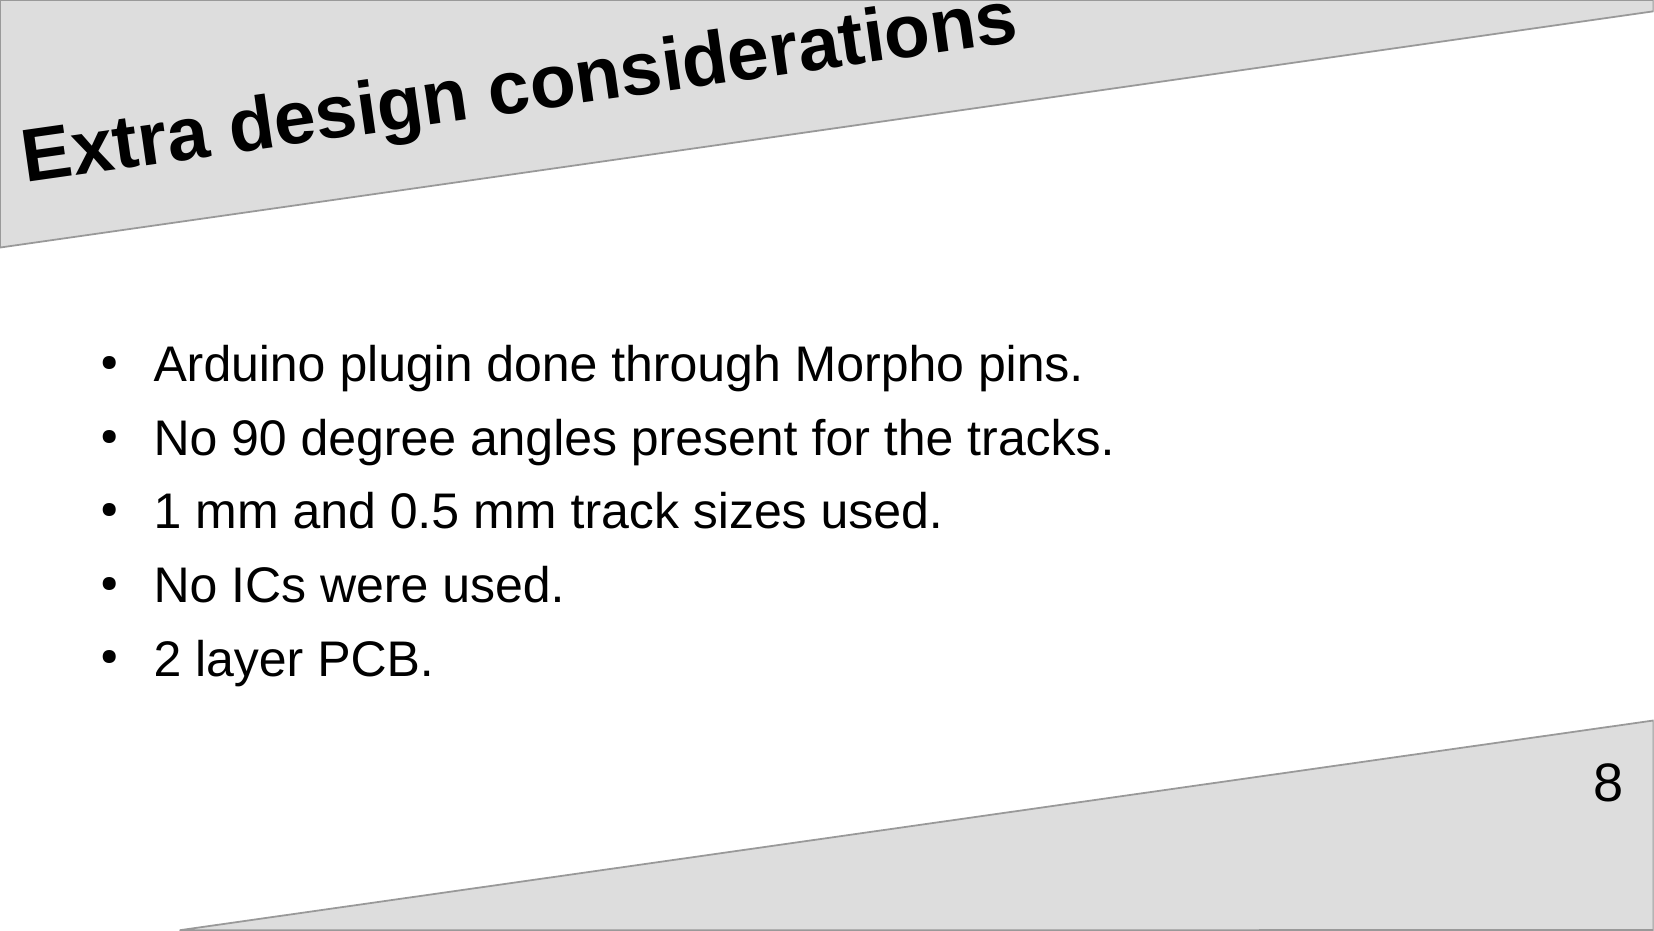

# Extra design considerations
Arduino plugin done through Morpho pins.
No 90 degree angles present for the tracks.
1 mm and 0.5 mm track sizes used.
No ICs were used.
2 layer PCB.
8